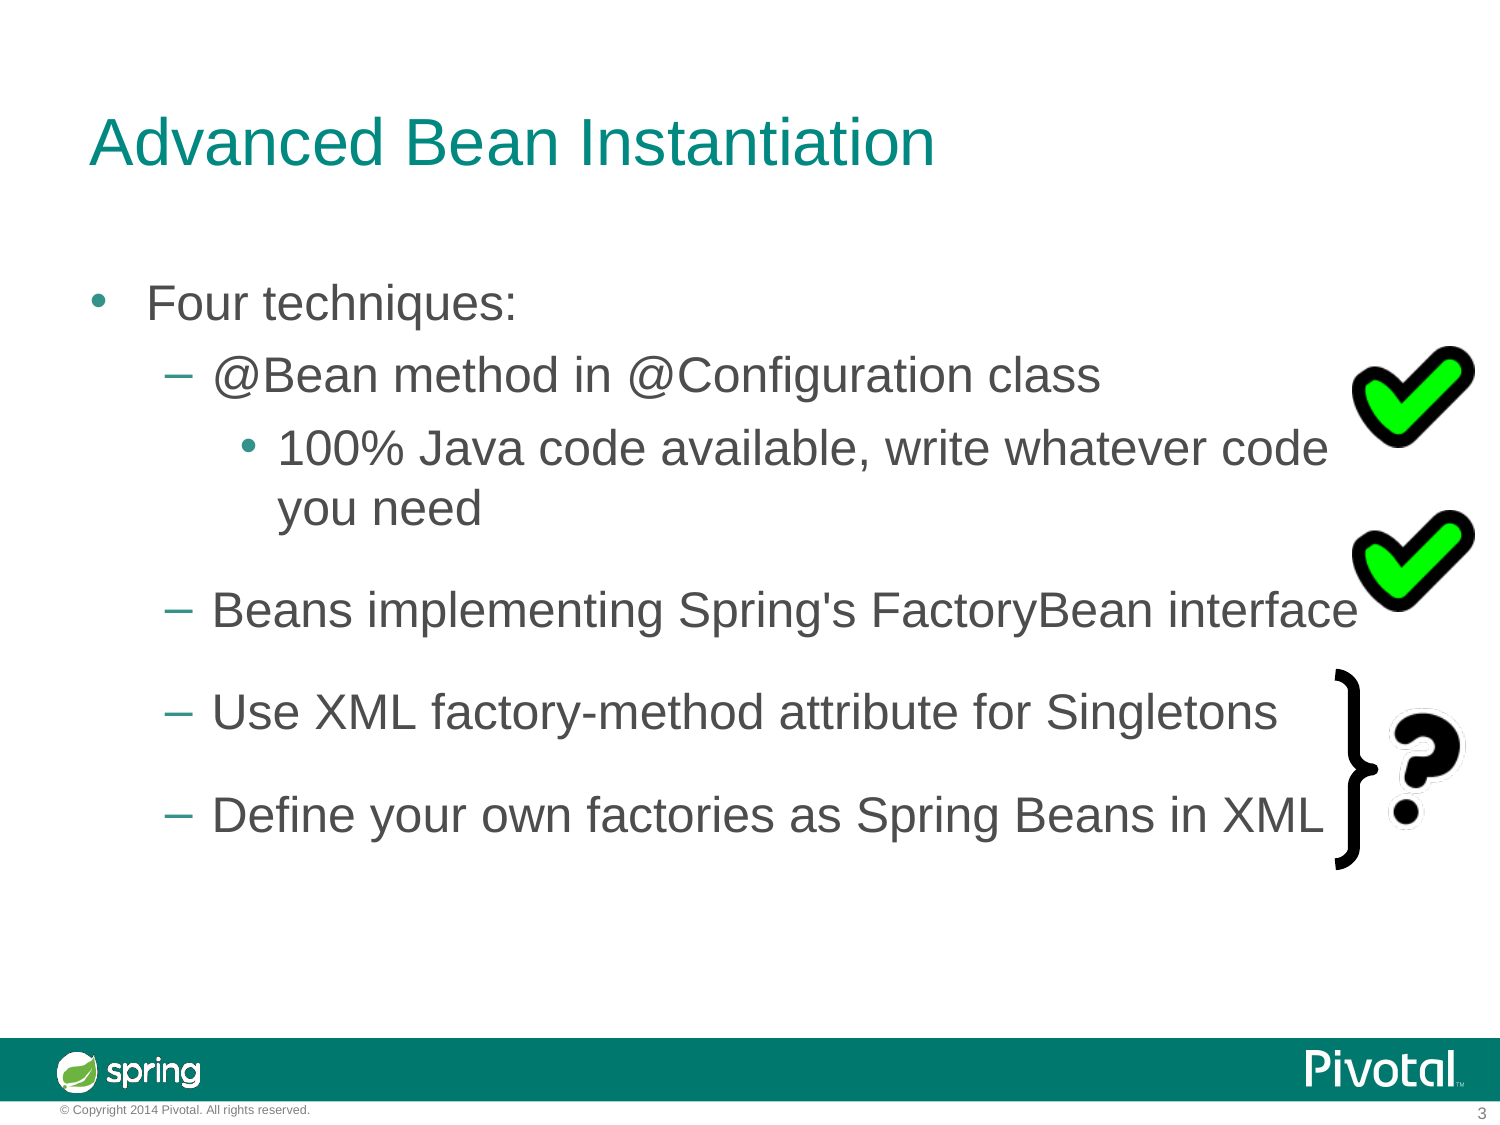

# Advanced Bean Instantiation
Four techniques:
@Bean method in @Configuration class
100% Java code available, write whatever code you need
Beans implementing Spring's FactoryBean interface
Use XML factory-method attribute for Singletons
Define your own factories as Spring Beans in XML